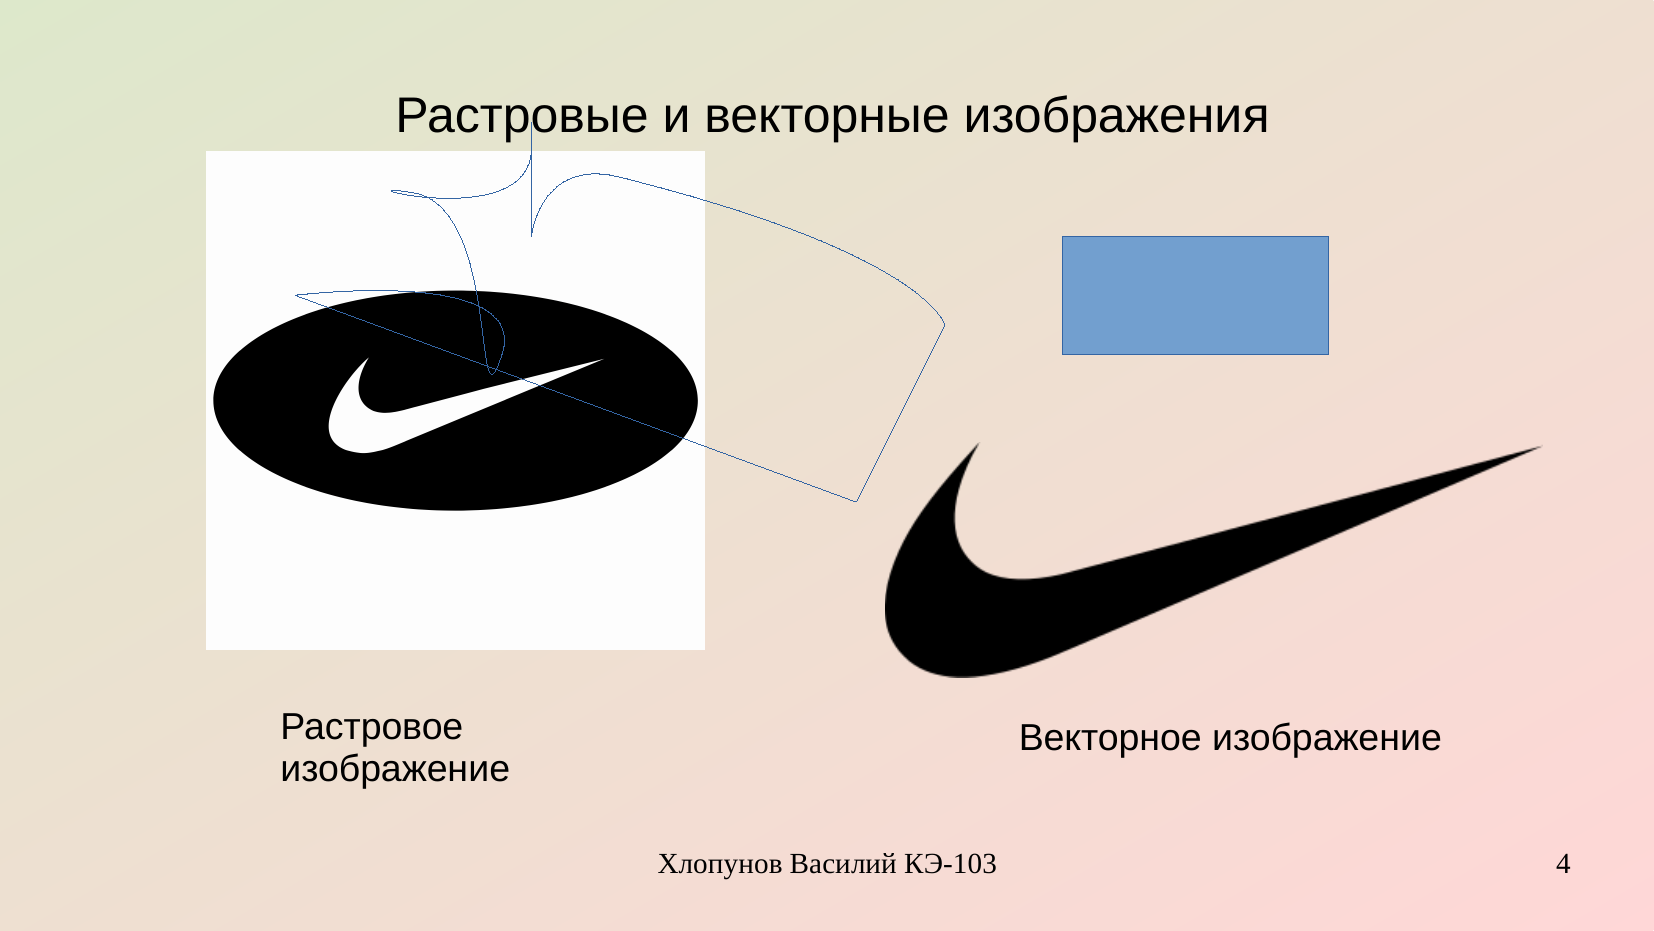

# Растровые и векторные изображения
Растровое изображение
Векторное изображение
Хлопунов Василий КЭ-103
4